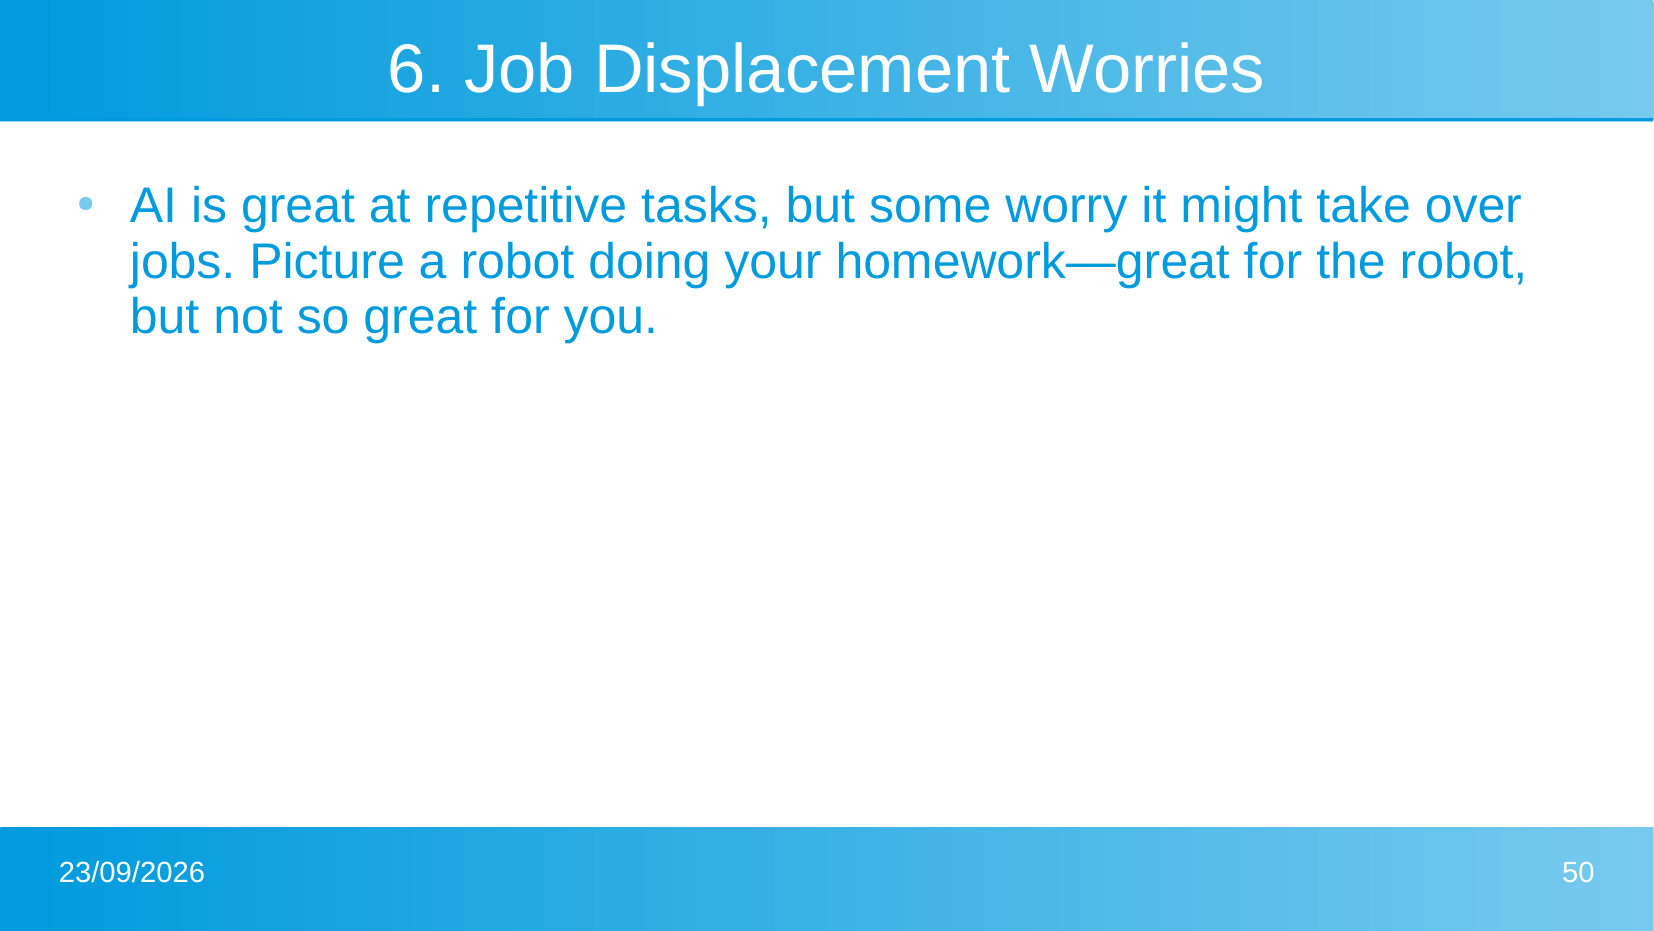

# 6. Job Displacement Worries
AI is great at repetitive tasks, but some worry it might take over jobs. Picture a robot doing your homework—great for the robot, but not so great for you.
50